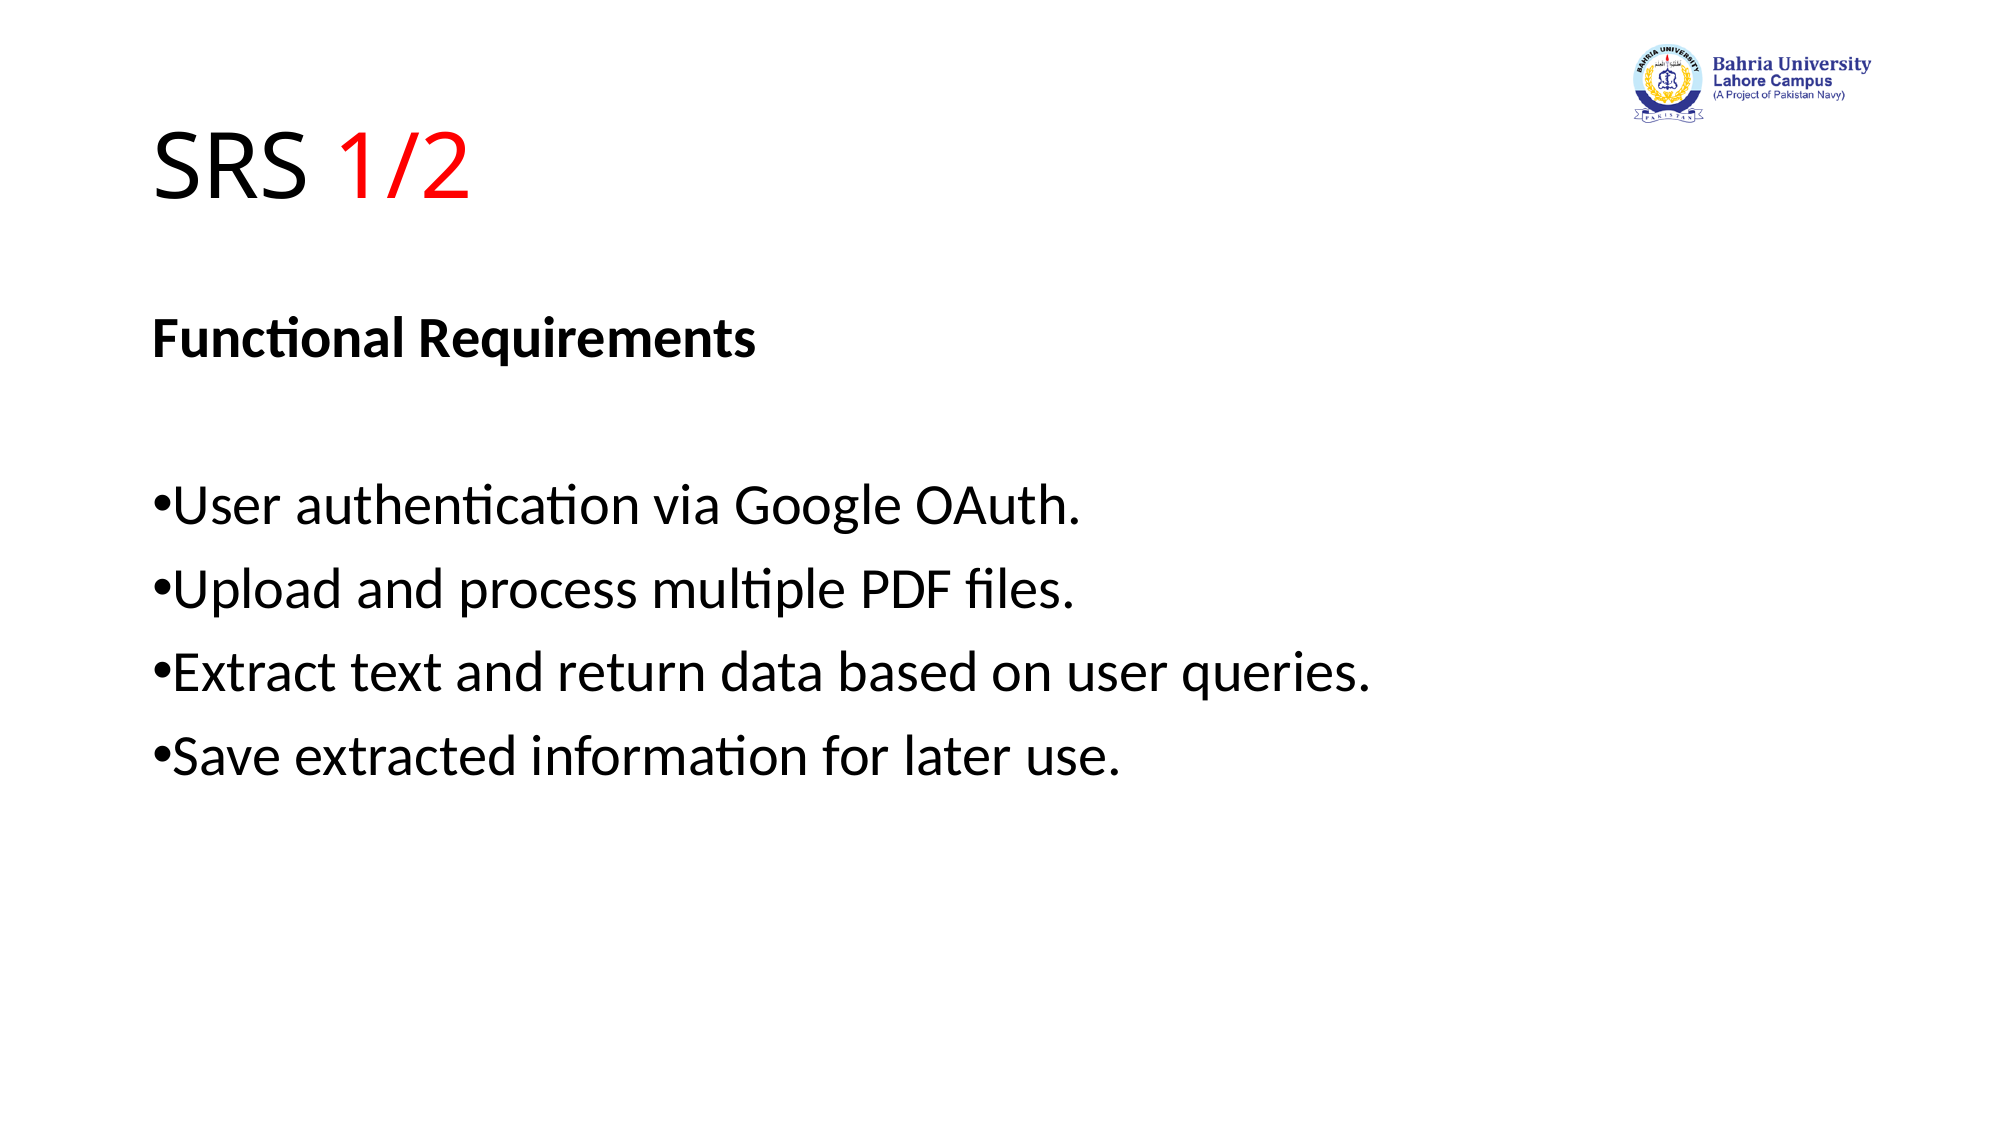

# SRS 1/2
Functional Requirements
User authentication via Google OAuth.
Upload and process multiple PDF files.
Extract text and return data based on user queries.
Save extracted information for later use.